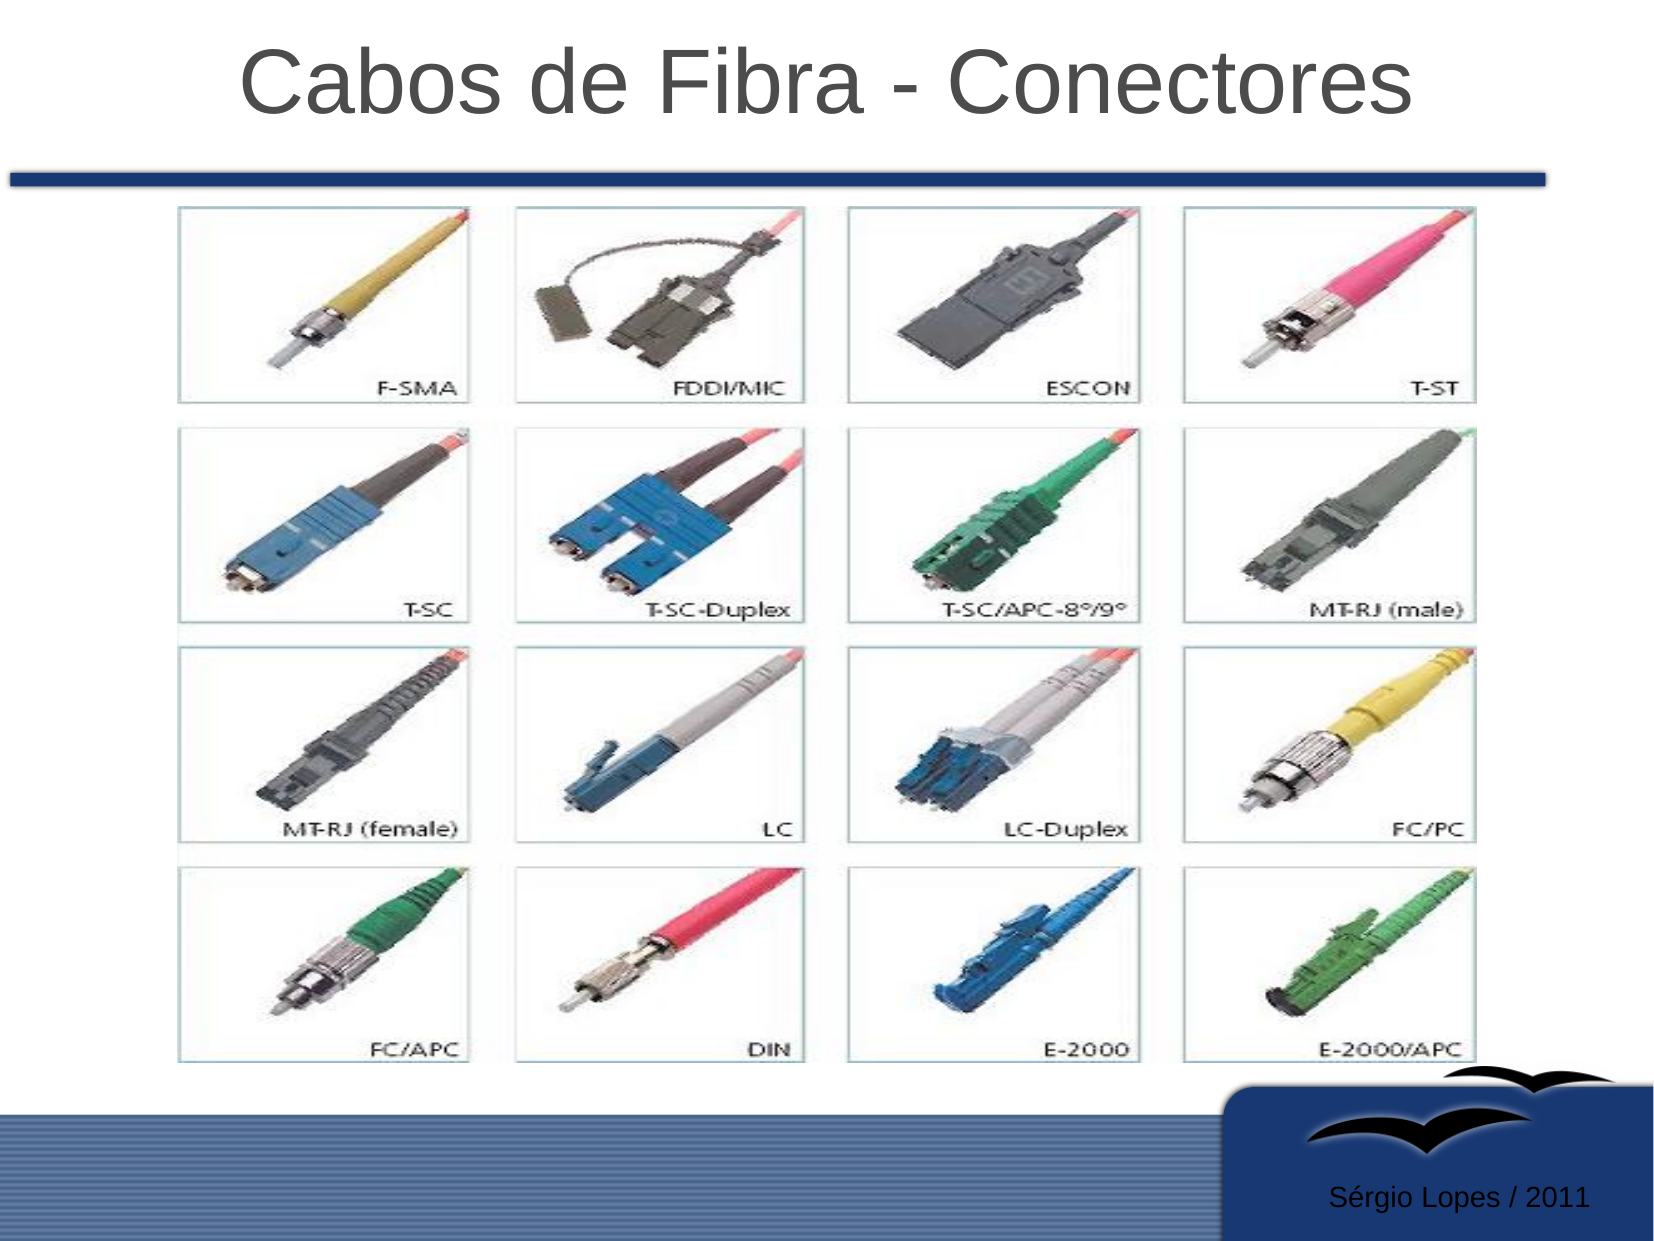

# Cabos de Fibra - Conectores
Sérgio Lopes / 2011